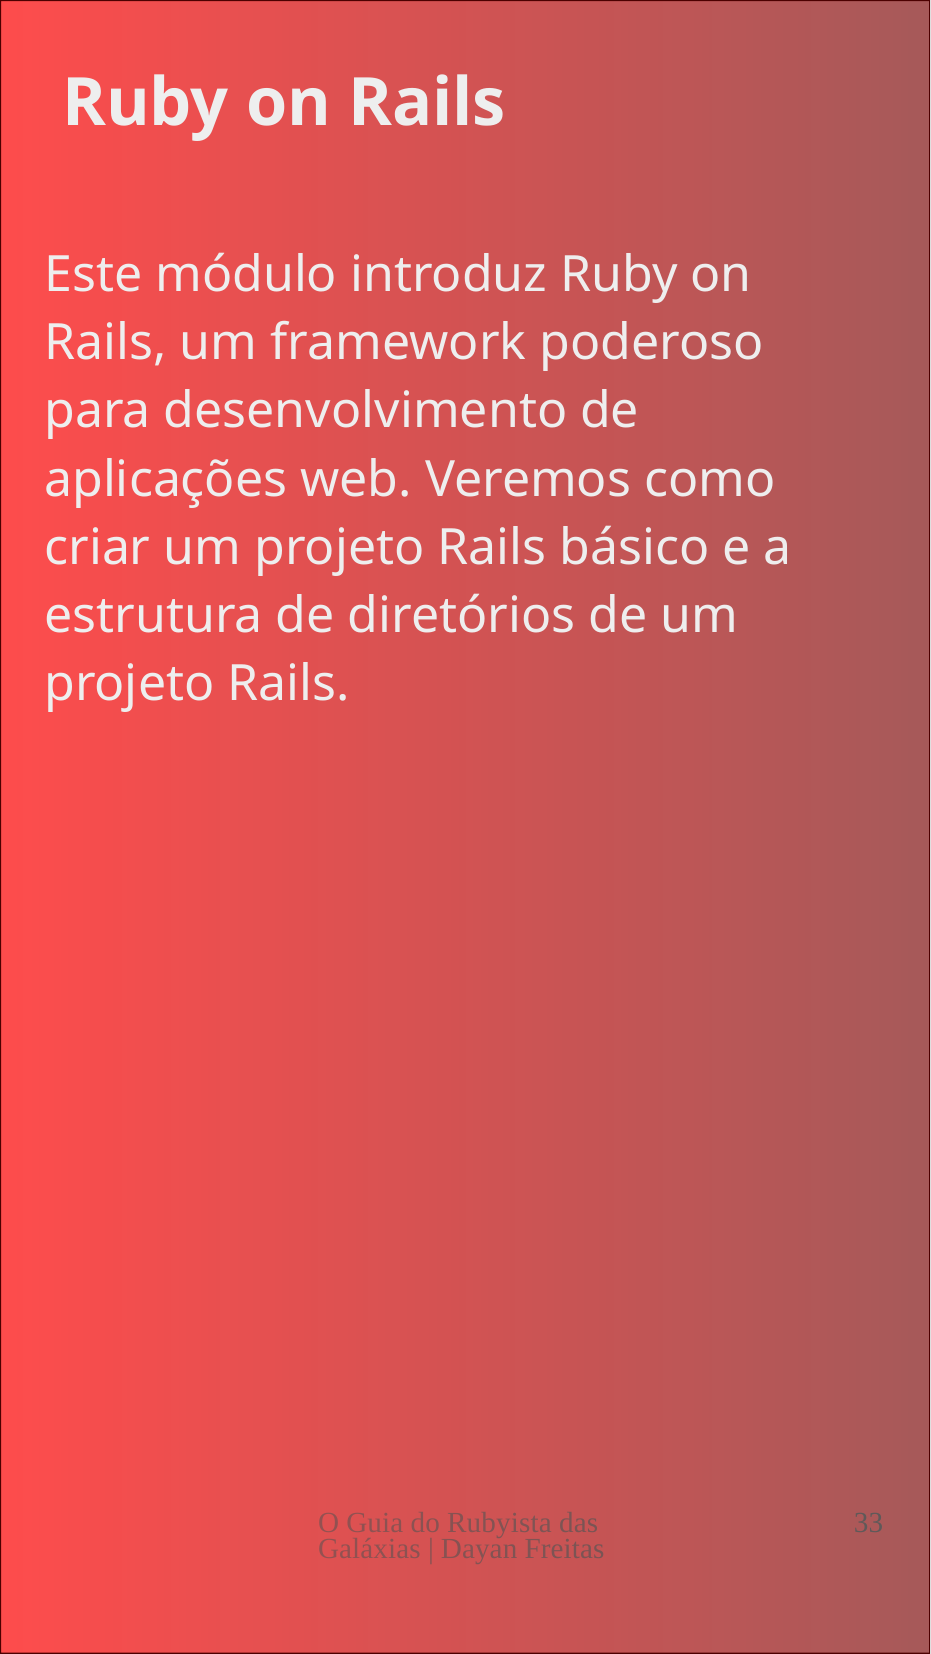

Ruby on Rails
Este módulo introduz Ruby on Rails, um framework poderoso para desenvolvimento de aplicações web. Veremos como criar um projeto Rails básico e a estrutura de diretórios de um projeto Rails.
O Guia do Rubyista das Galáxias | Dayan Freitas
33